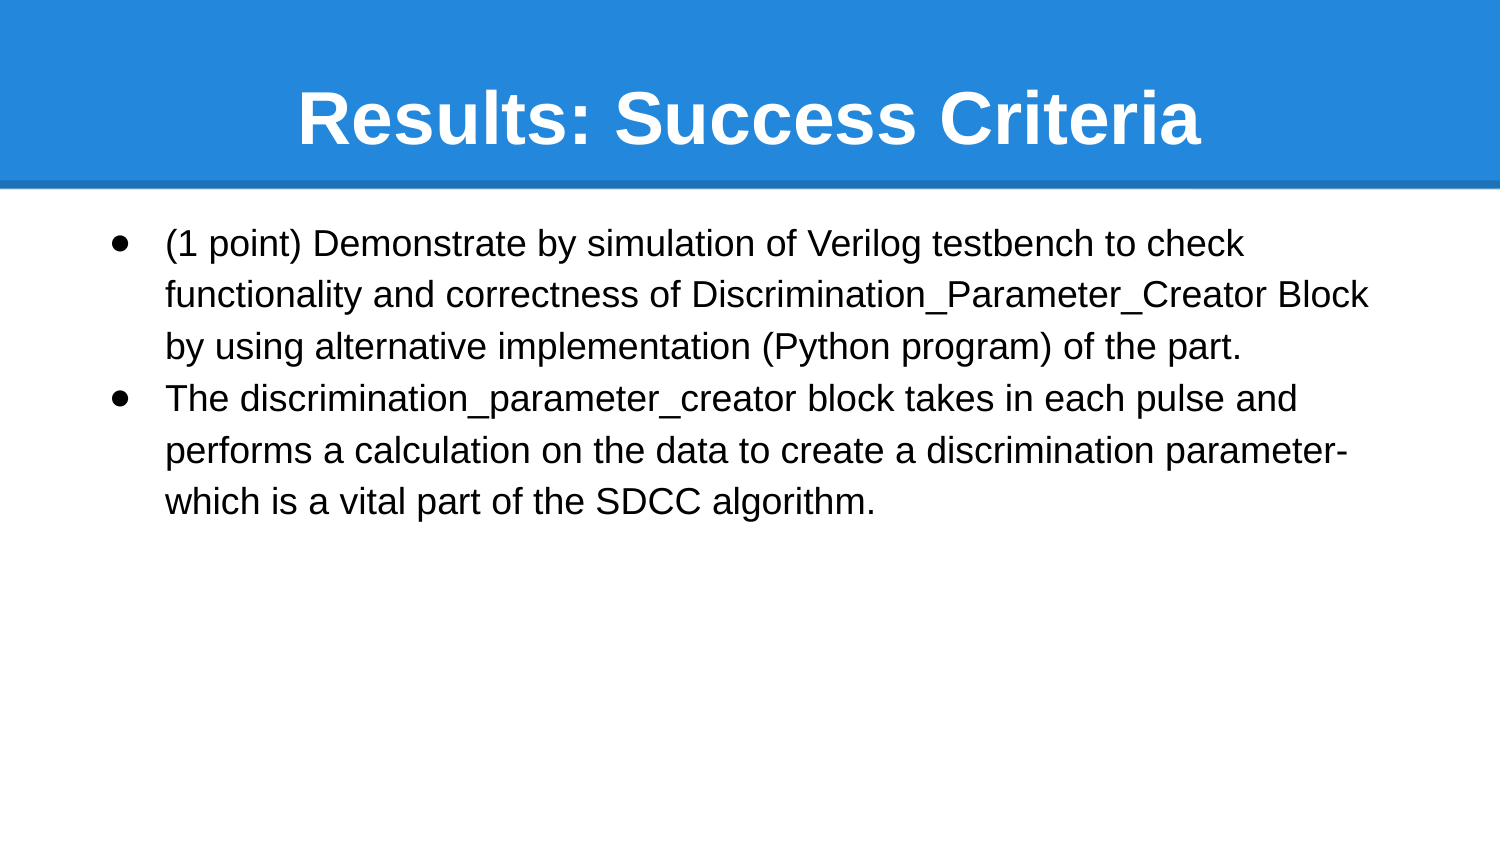

# Results: Success Criteria
(1 point) Demonstrate by simulation of Verilog testbench to check functionality and correctness of Discrimination_Parameter_Creator Block by using alternative implementation (Python program) of the part.
The discrimination_parameter_creator block takes in each pulse and performs a calculation on the data to create a discrimination parameter- which is a vital part of the SDCC algorithm.